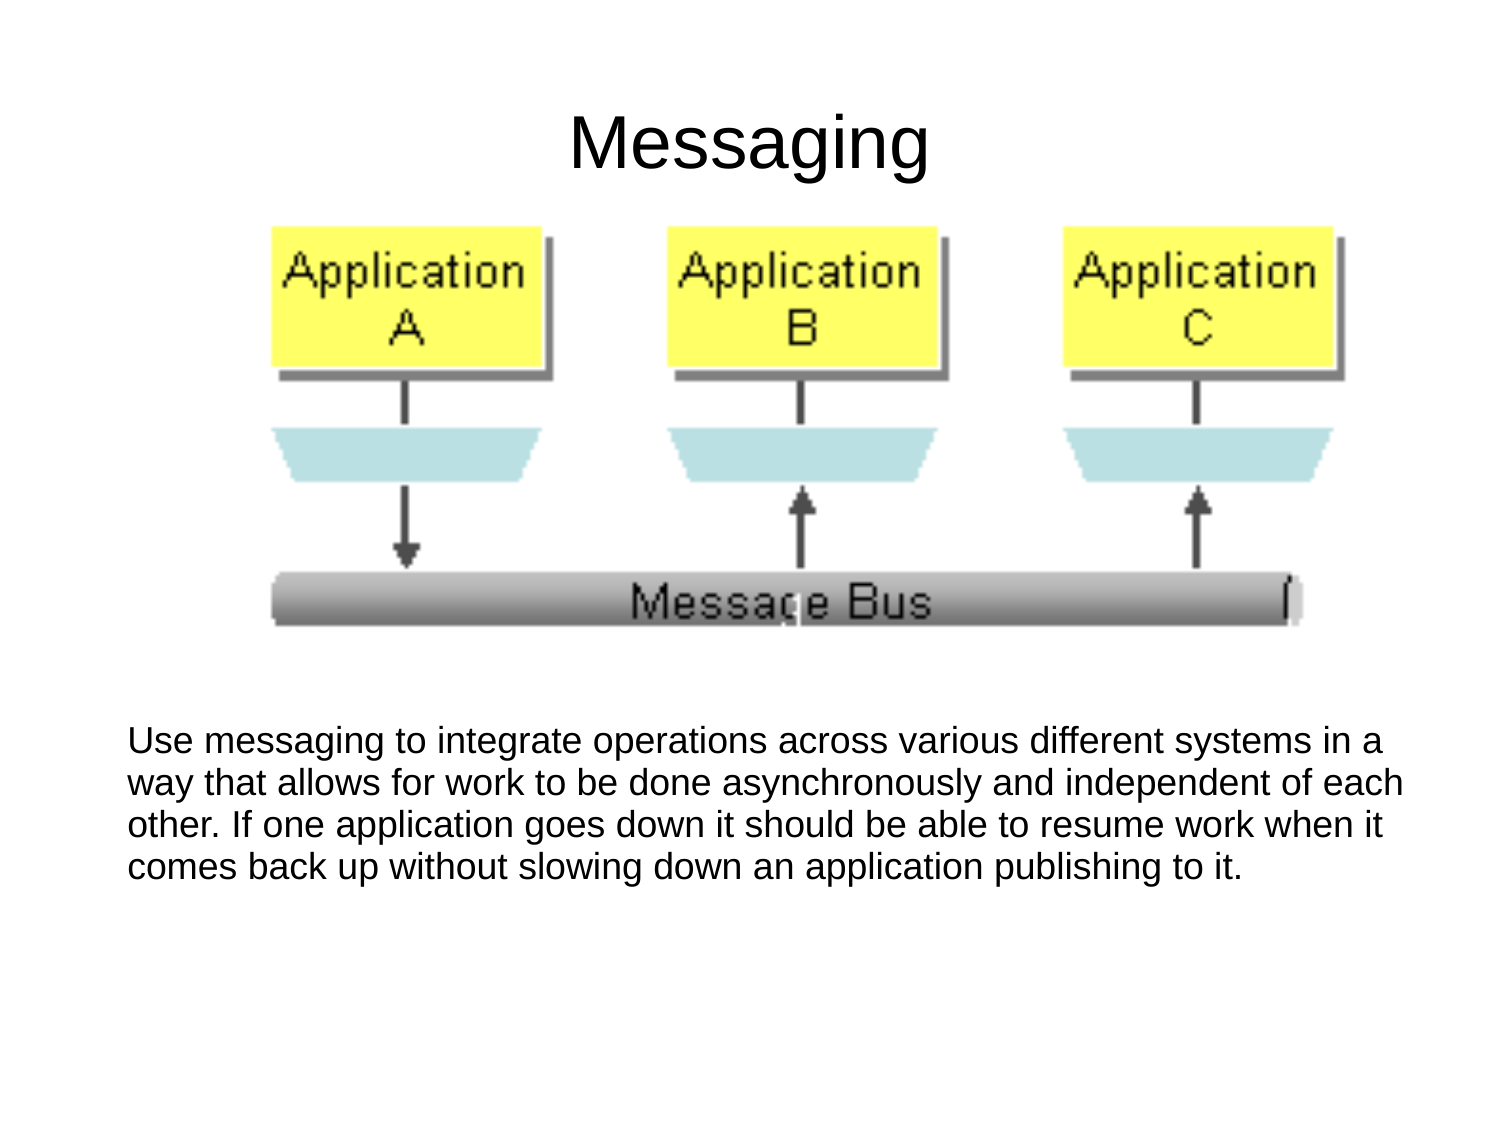

Messaging
Use messaging to integrate operations across various different systems in a way that allows for work to be done asynchronously and independent of each other. If one application goes down it should be able to resume work when it comes back up without slowing down an application publishing to it.